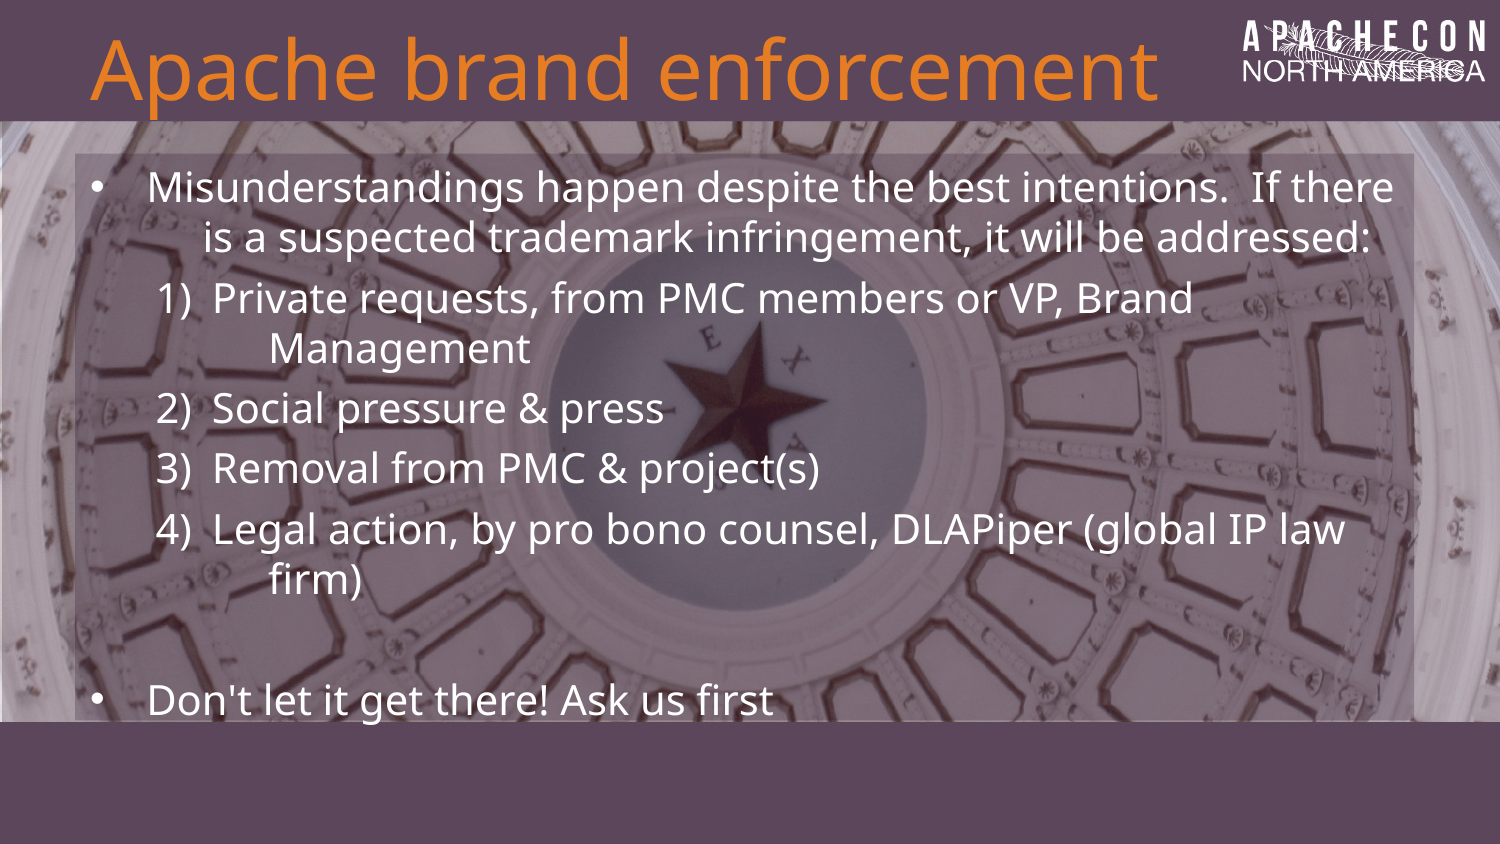

Apache brand enforcement
Misunderstandings happen despite the best intentions. If there is a suspected trademark infringement, it will be addressed:
Private requests, from PMC members or VP, Brand Management
Social pressure & press
Removal from PMC & project(s)
Legal action, by pro bono counsel, DLAPiper (global IP law firm)
Don't let it get there! Ask us first